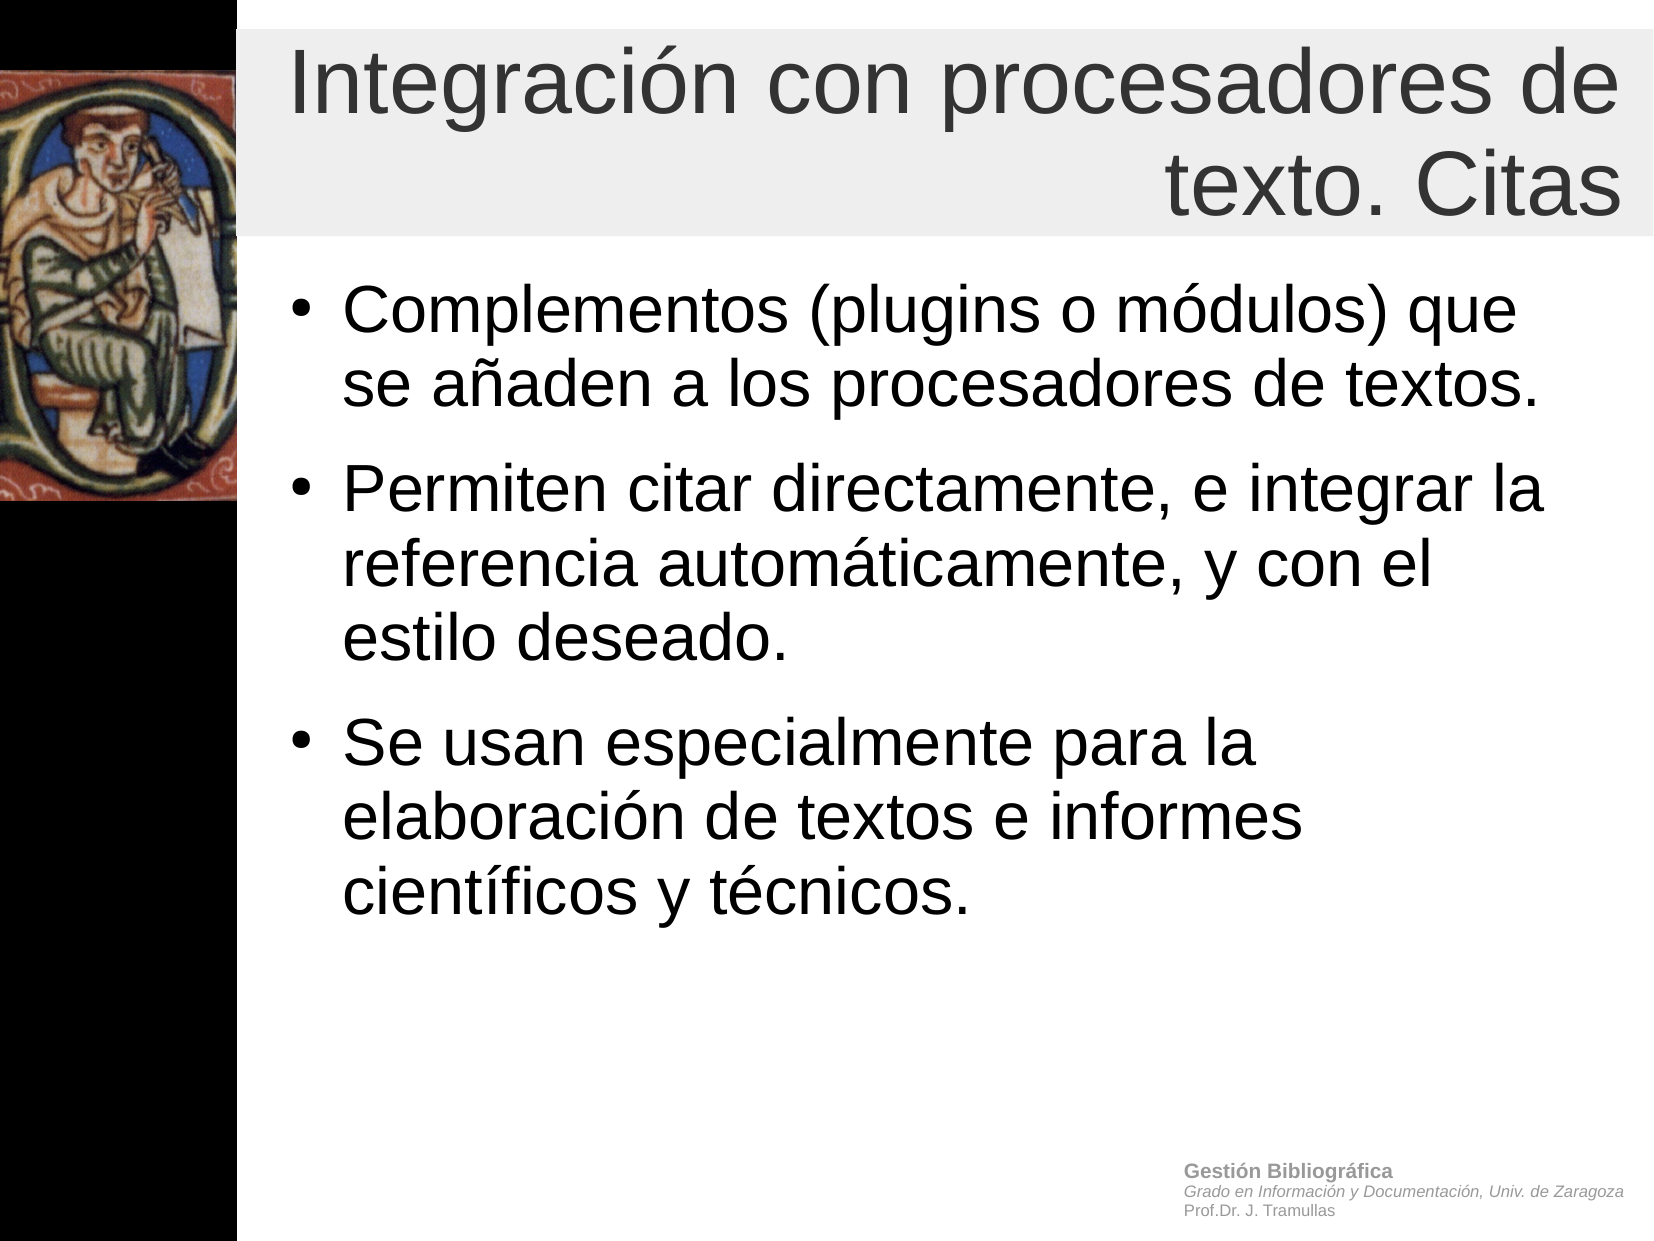

# Integración con procesadores de texto. Citas
Complementos (plugins o módulos) que se añaden a los procesadores de textos.
Permiten citar directamente, e integrar la referencia automáticamente, y con el estilo deseado.
Se usan especialmente para la elaboración de textos e informes científicos y técnicos.